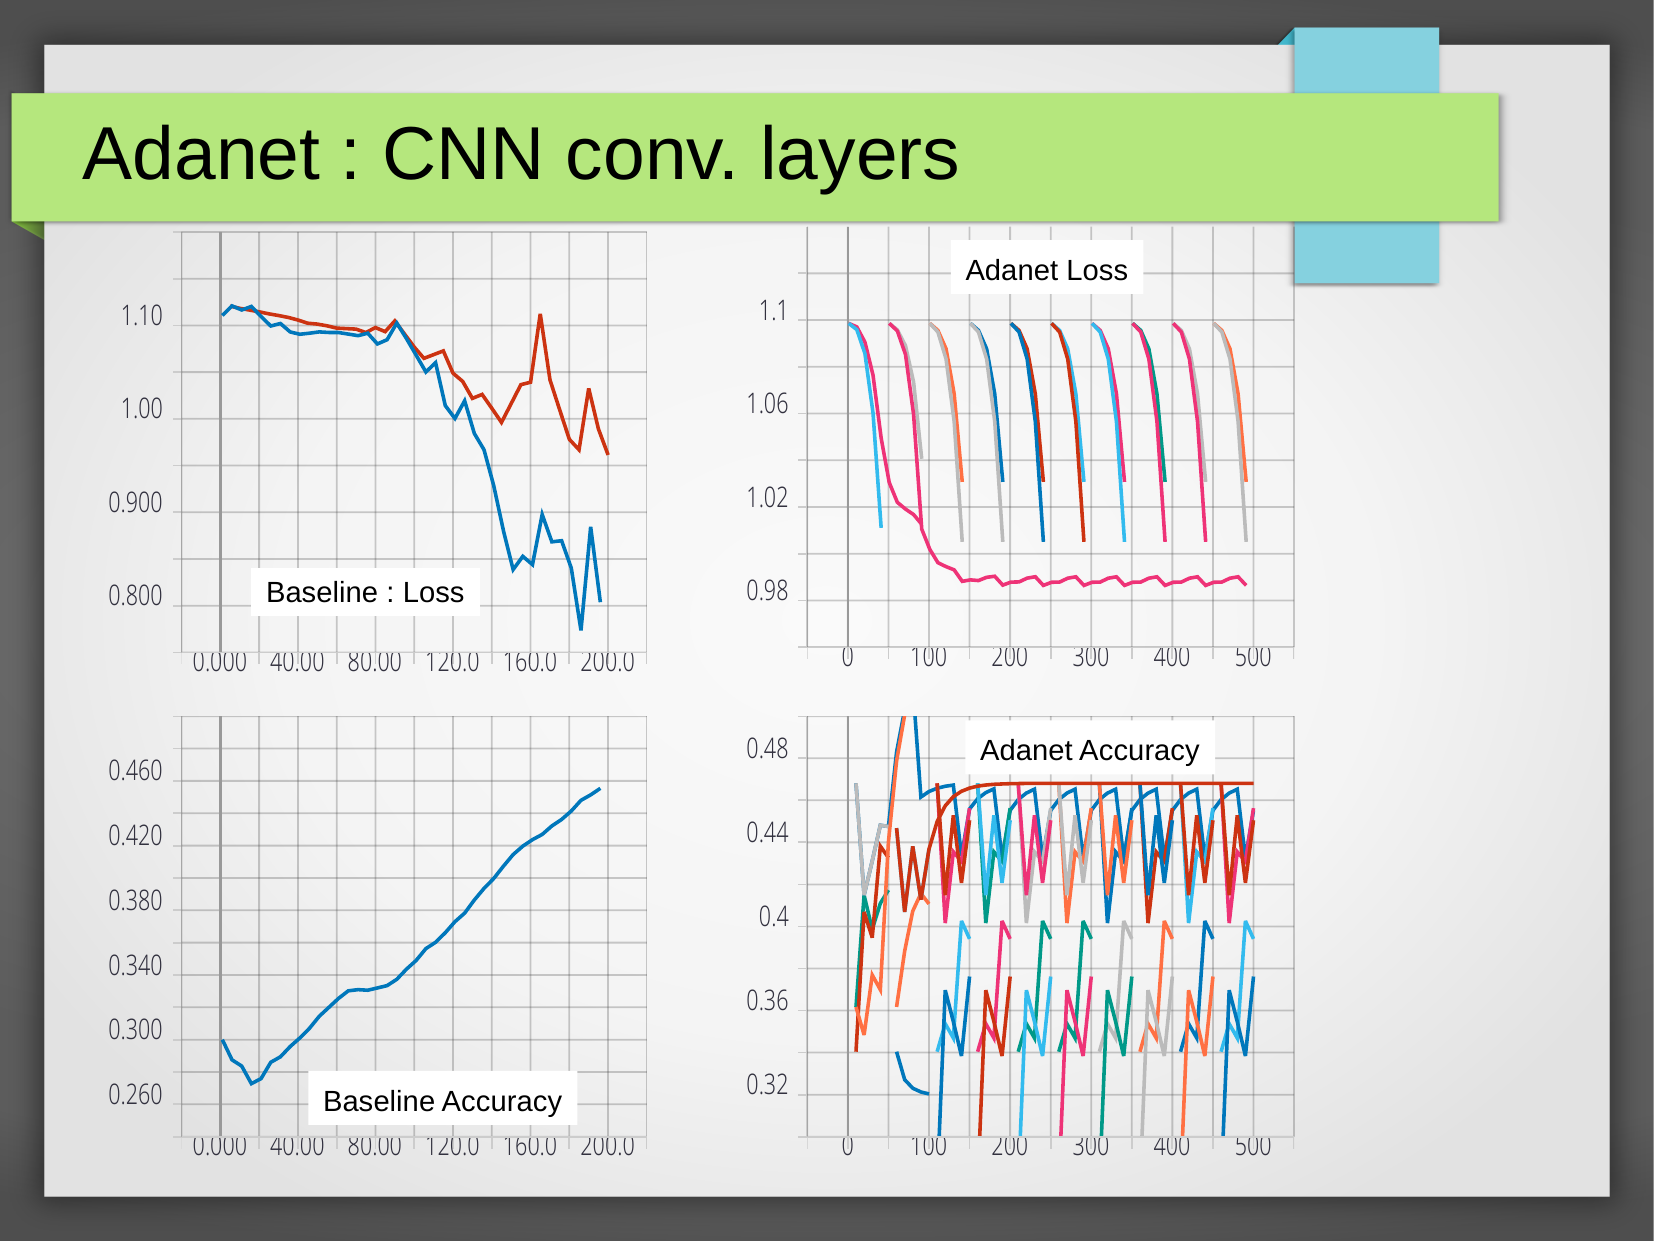

# Adanet : CNN conv. layers
Adanet Loss
Baseline : Loss
Baseline Accuracy
Adanet Accuracy